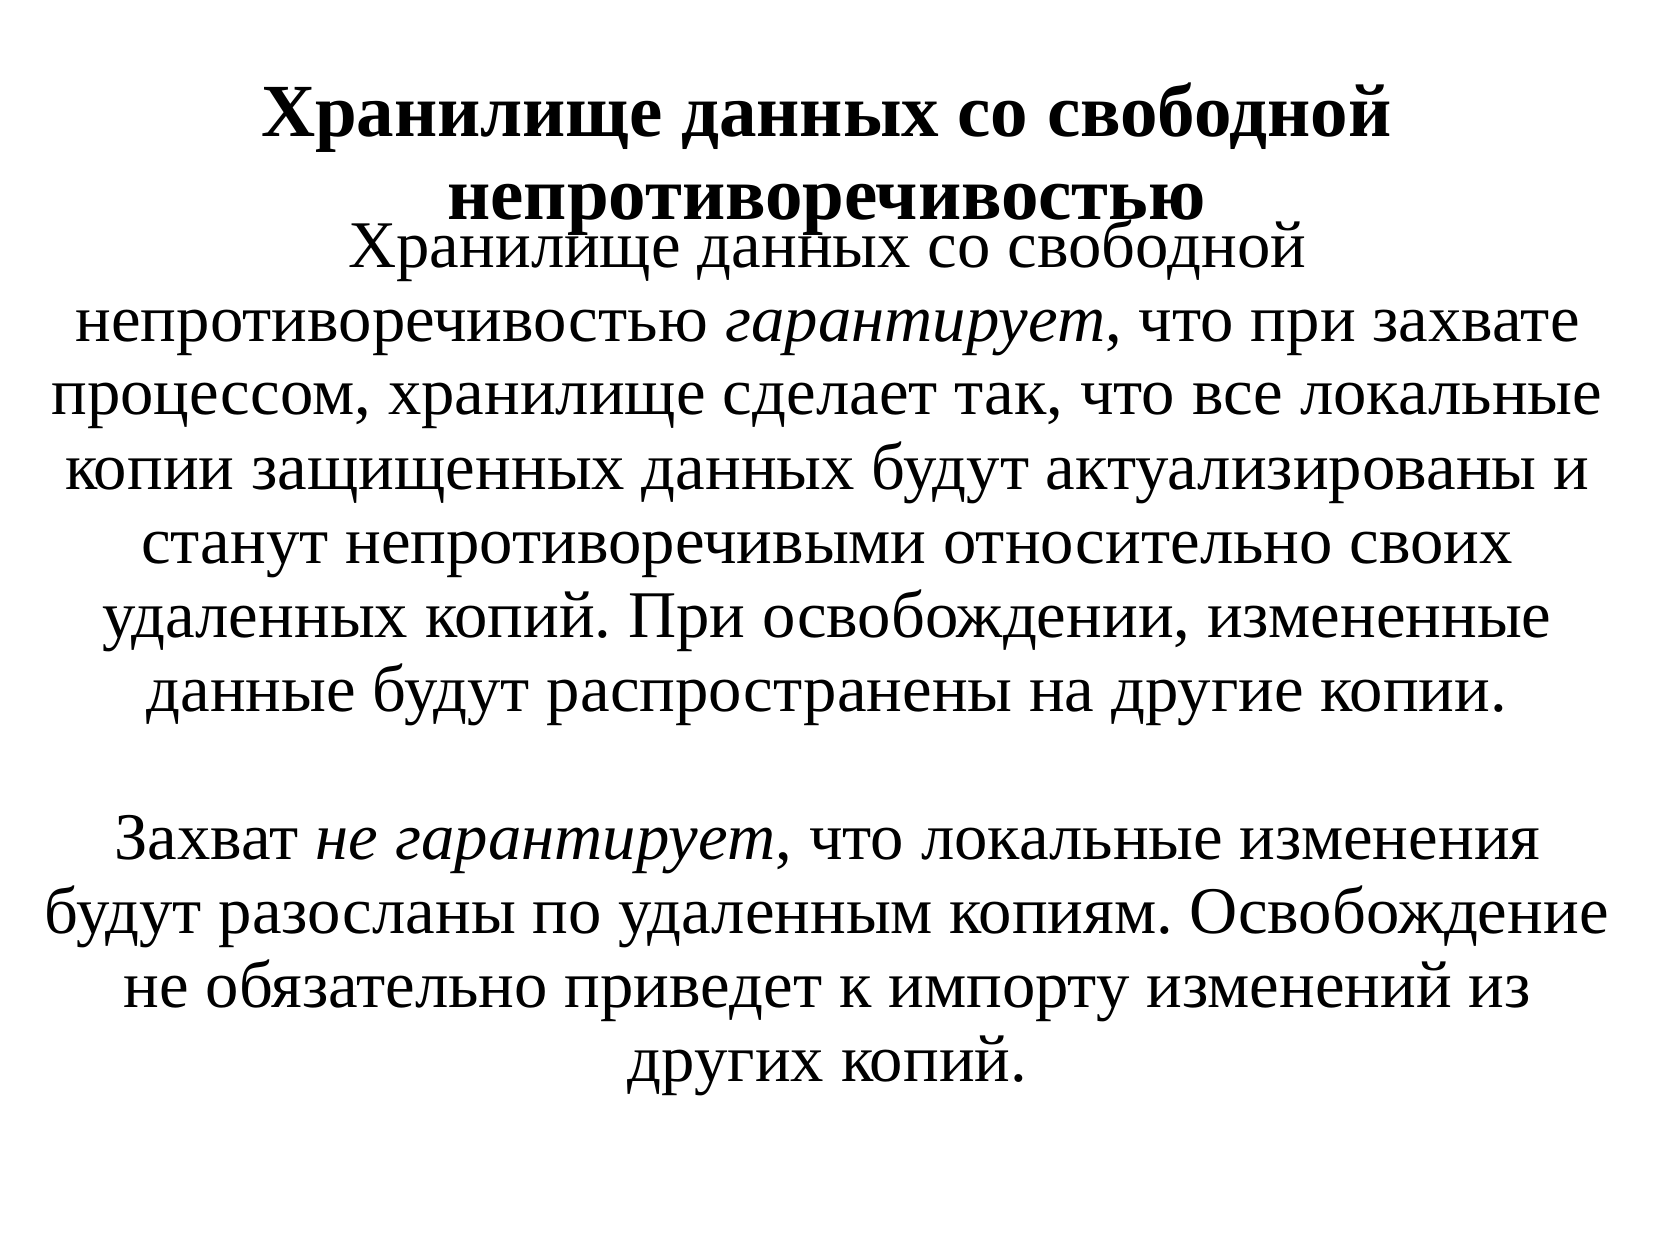

# Хранилище данных со свободной непротиворечивостью
Хранилище данных со свободной непротиворечивостью гарантирует, что при захвате процессом, хранилище сделает так, что все локальные копии защищенных данных будут актуализированы и станут непротиворечивыми относительно своих удаленных копий. При освобождении, измененные данные будут распространены на другие копии.
Захват не гарантирует, что локальные изменения будут разосланы по удаленным копиям. Освобождение не обязательно приведет к импорту изменений из других копий.